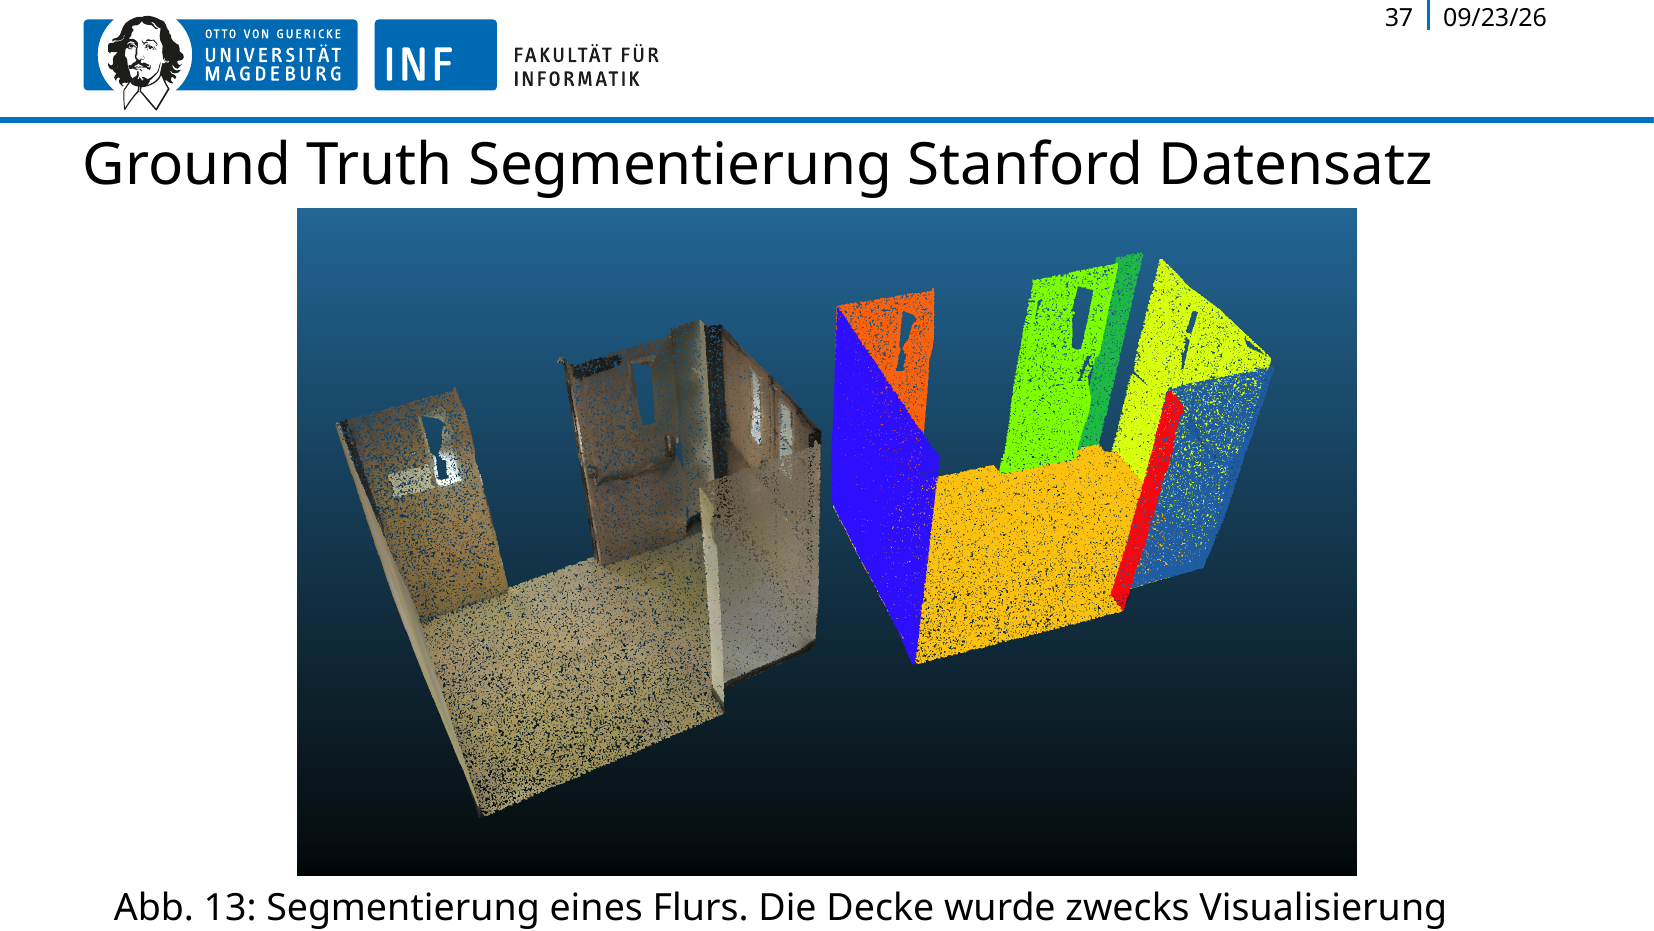

# Ground Truth Segmentierung Stanford Datensatz
Abb. 13: Segmentierung eines Flurs. Die Decke wurde zwecks Visualisierung entfernt